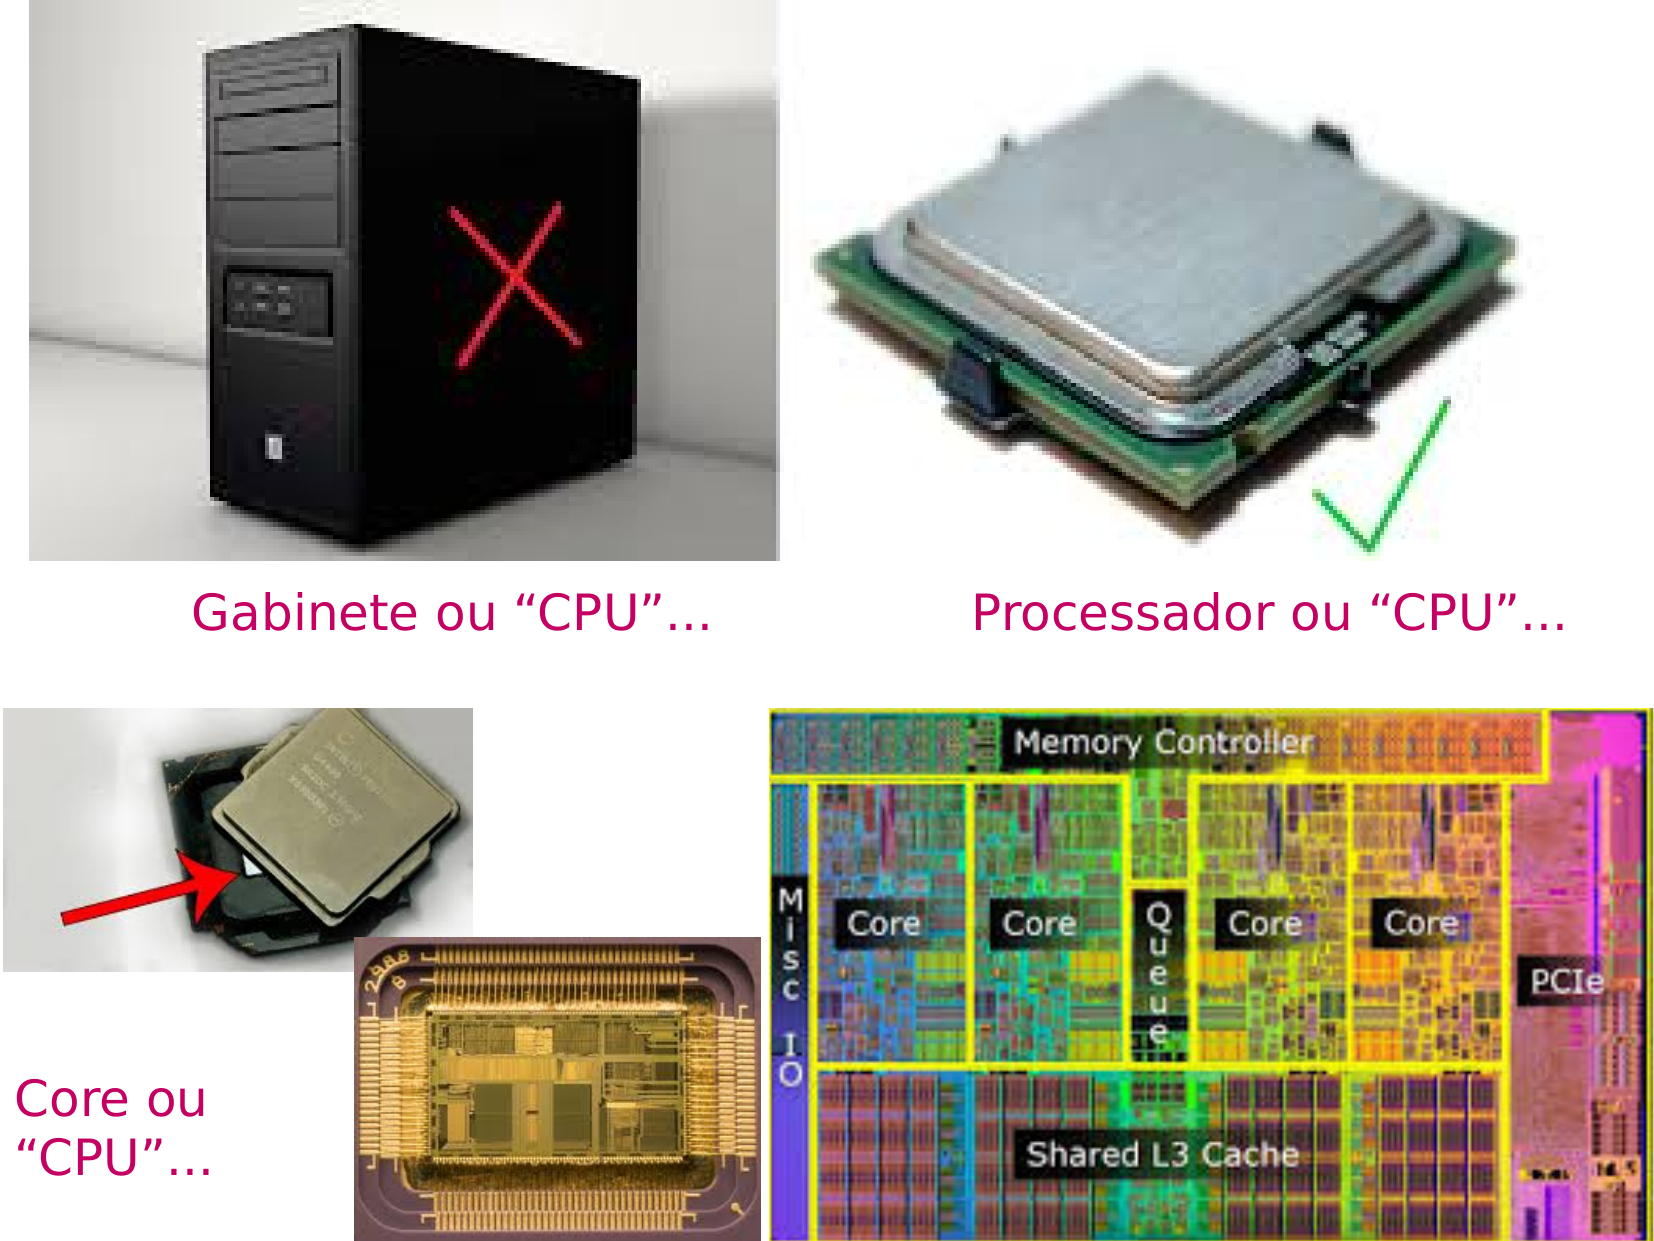

11
#
Gabinete ou “CPU”...
Processador ou “CPU”...
Core ou “CPU”...